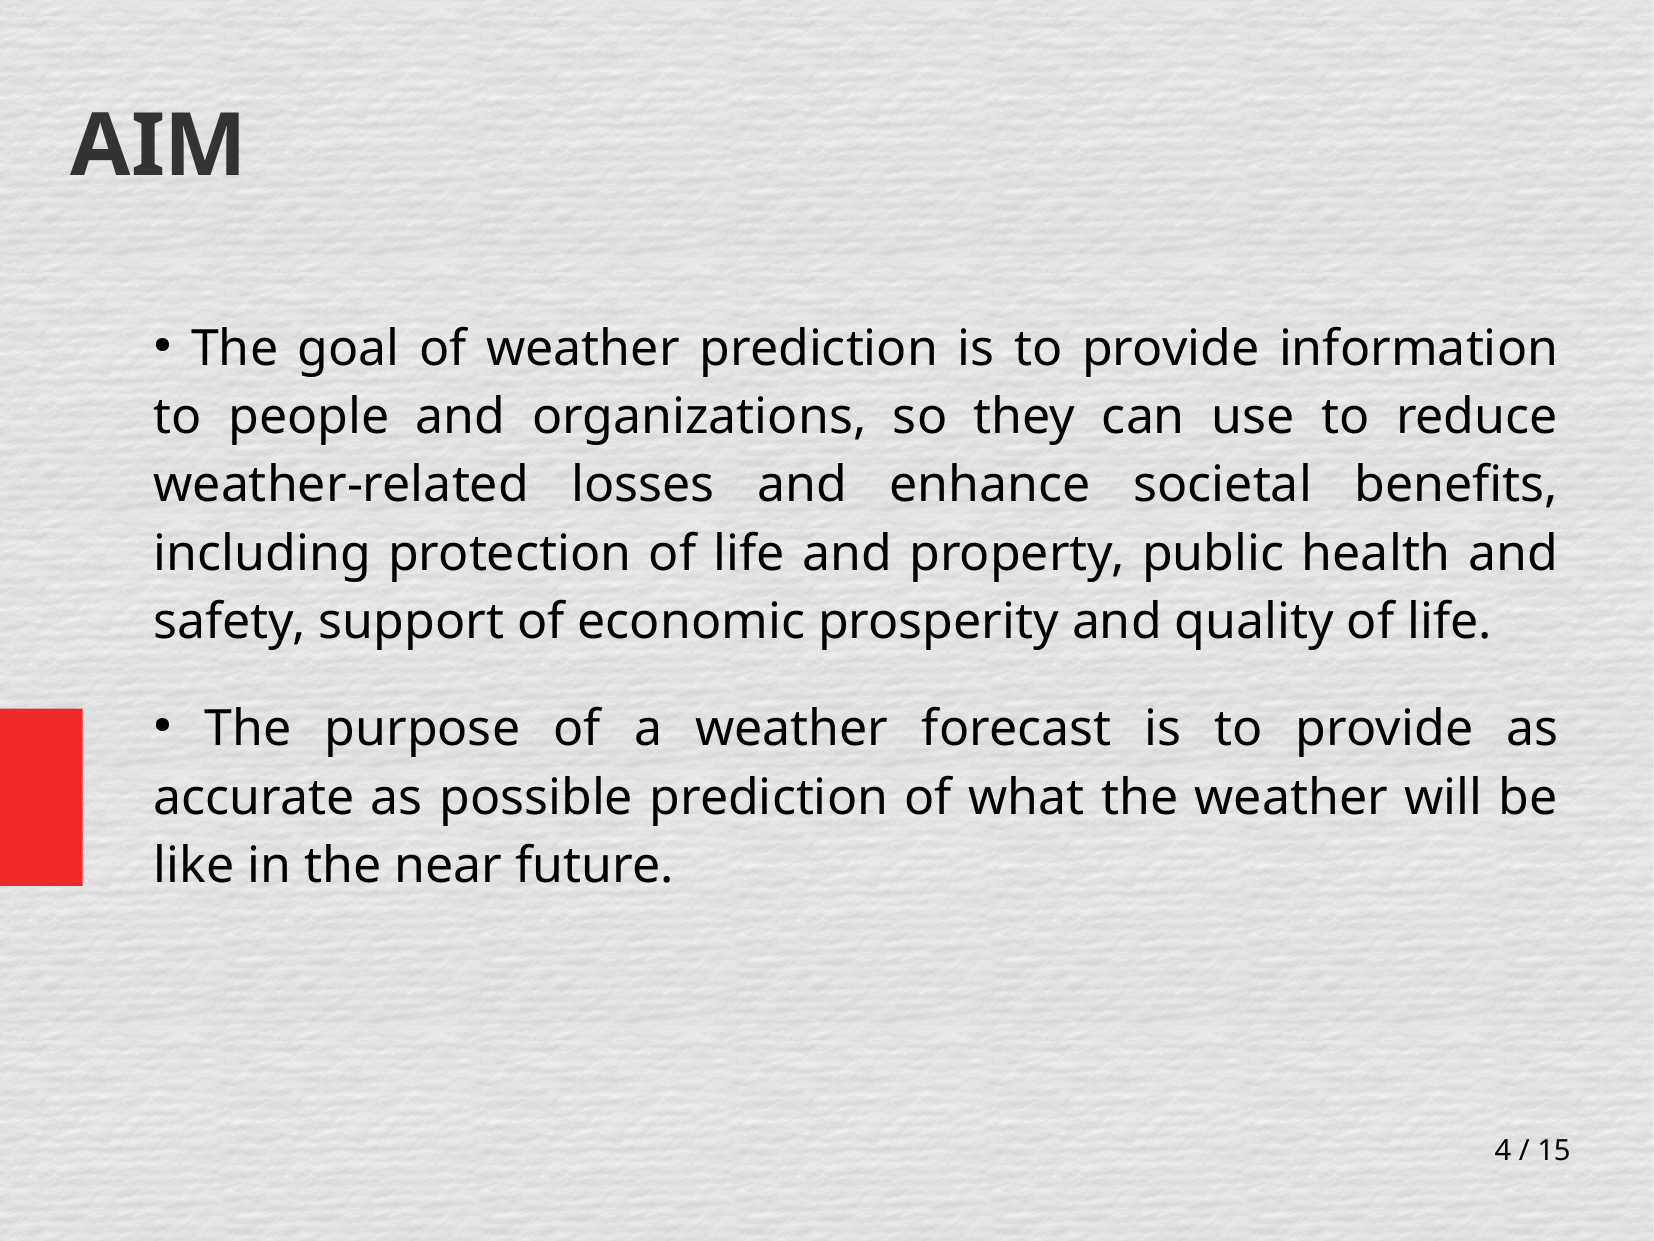

# AIM
 The goal of weather prediction is to provide information to people and organizations, so they can use to reduce weather-related losses and enhance societal benefits, including protection of life and property, public health and safety, support of economic prosperity and quality of life.
 The purpose of a weather forecast is to provide as accurate as possible prediction of what the weather will be like in the near future.
4